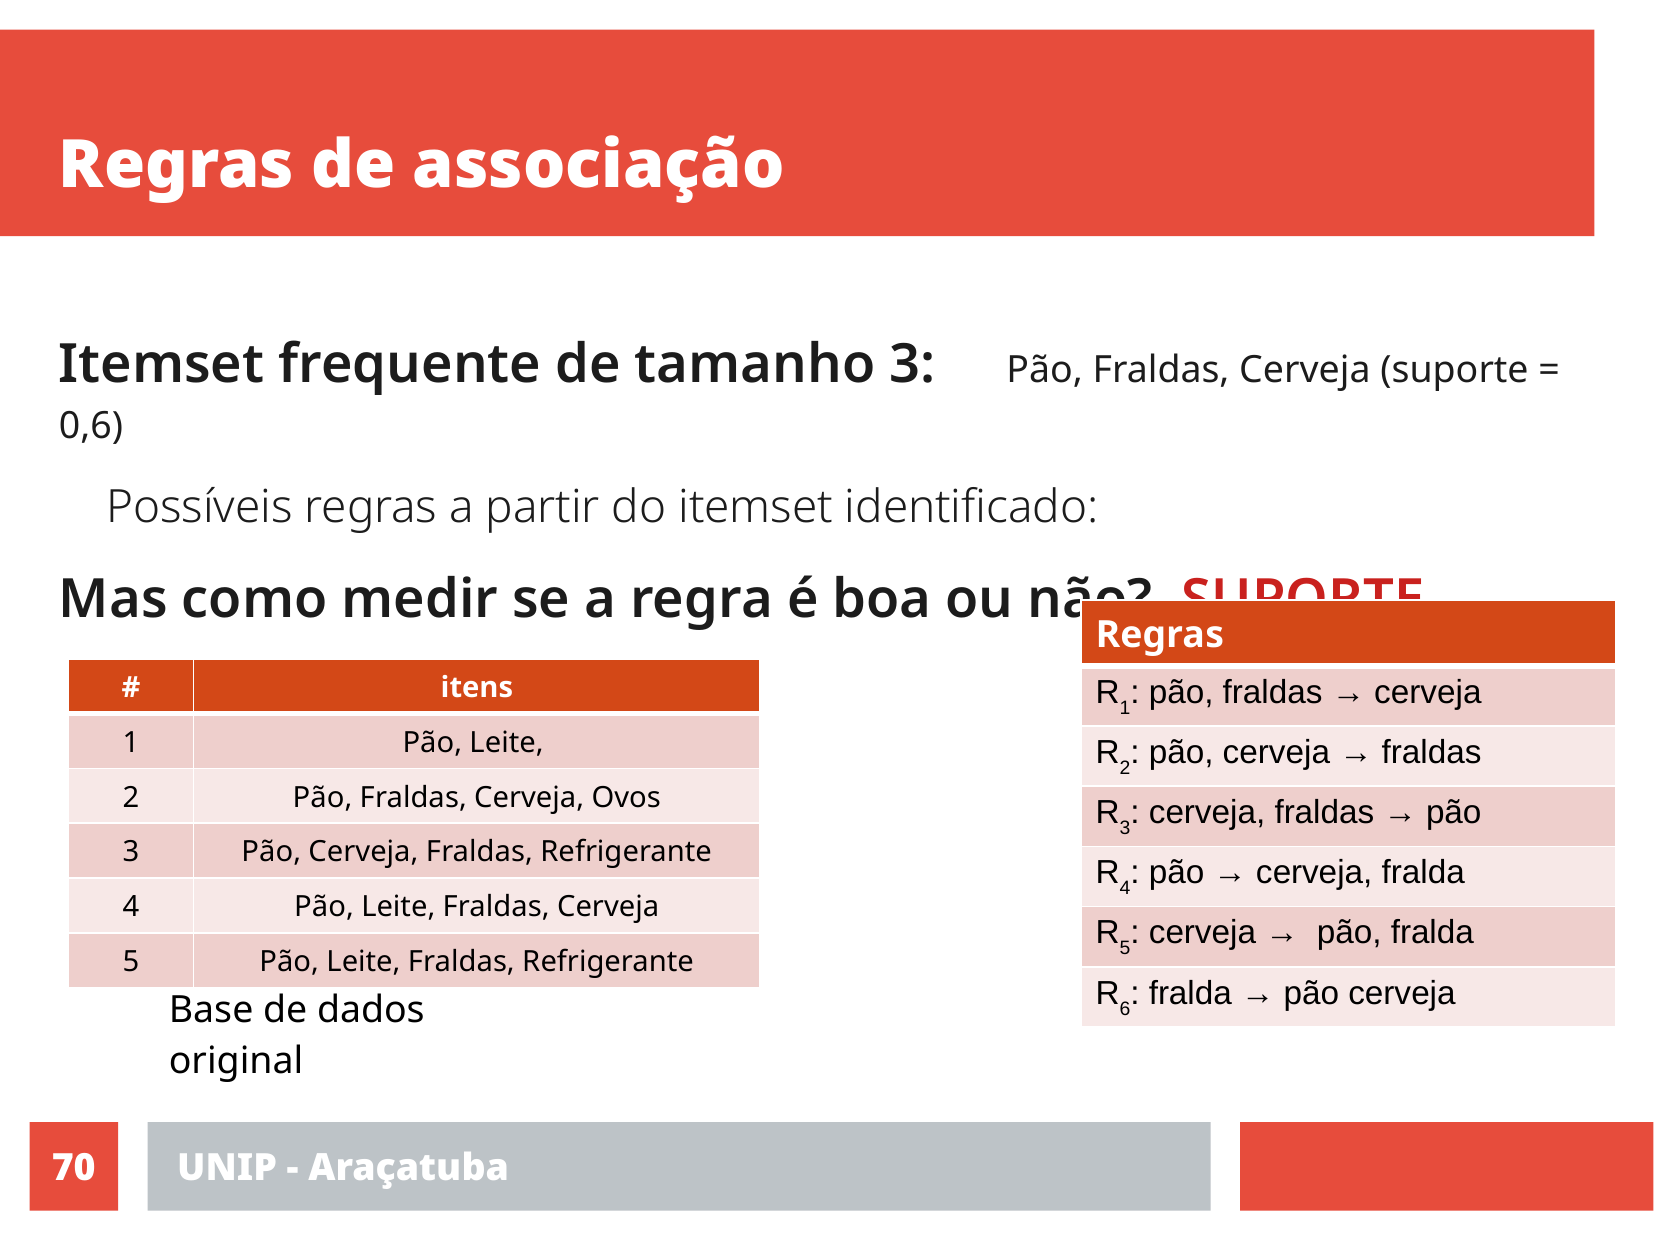

# Regras de associação
Itemset frequente de tamanho 3: Pão, Fraldas, Cerveja (suporte = 0,6)
Possíveis regras a partir do itemset identificado:
Mas como medir se a regra é boa ou não? SUPORTE
| Regras |
| --- |
| R1: pão, fraldas → cerveja |
| R2: pão, cerveja → fraldas |
| R3: cerveja, fraldas → pão |
| R4: pão → cerveja, fralda |
| R5: cerveja → pão, fralda |
| R6: fralda → pão cerveja |
| # | itens |
| --- | --- |
| 1 | Pão, Leite, |
| 2 | Pão, Fraldas, Cerveja, Ovos |
| 3 | Pão, Cerveja, Fraldas, Refrigerante |
| 4 | Pão, Leite, Fraldas, Cerveja |
| 5 | Pão, Leite, Fraldas, Refrigerante |
Base de dados original
70
UNIP - Araçatuba